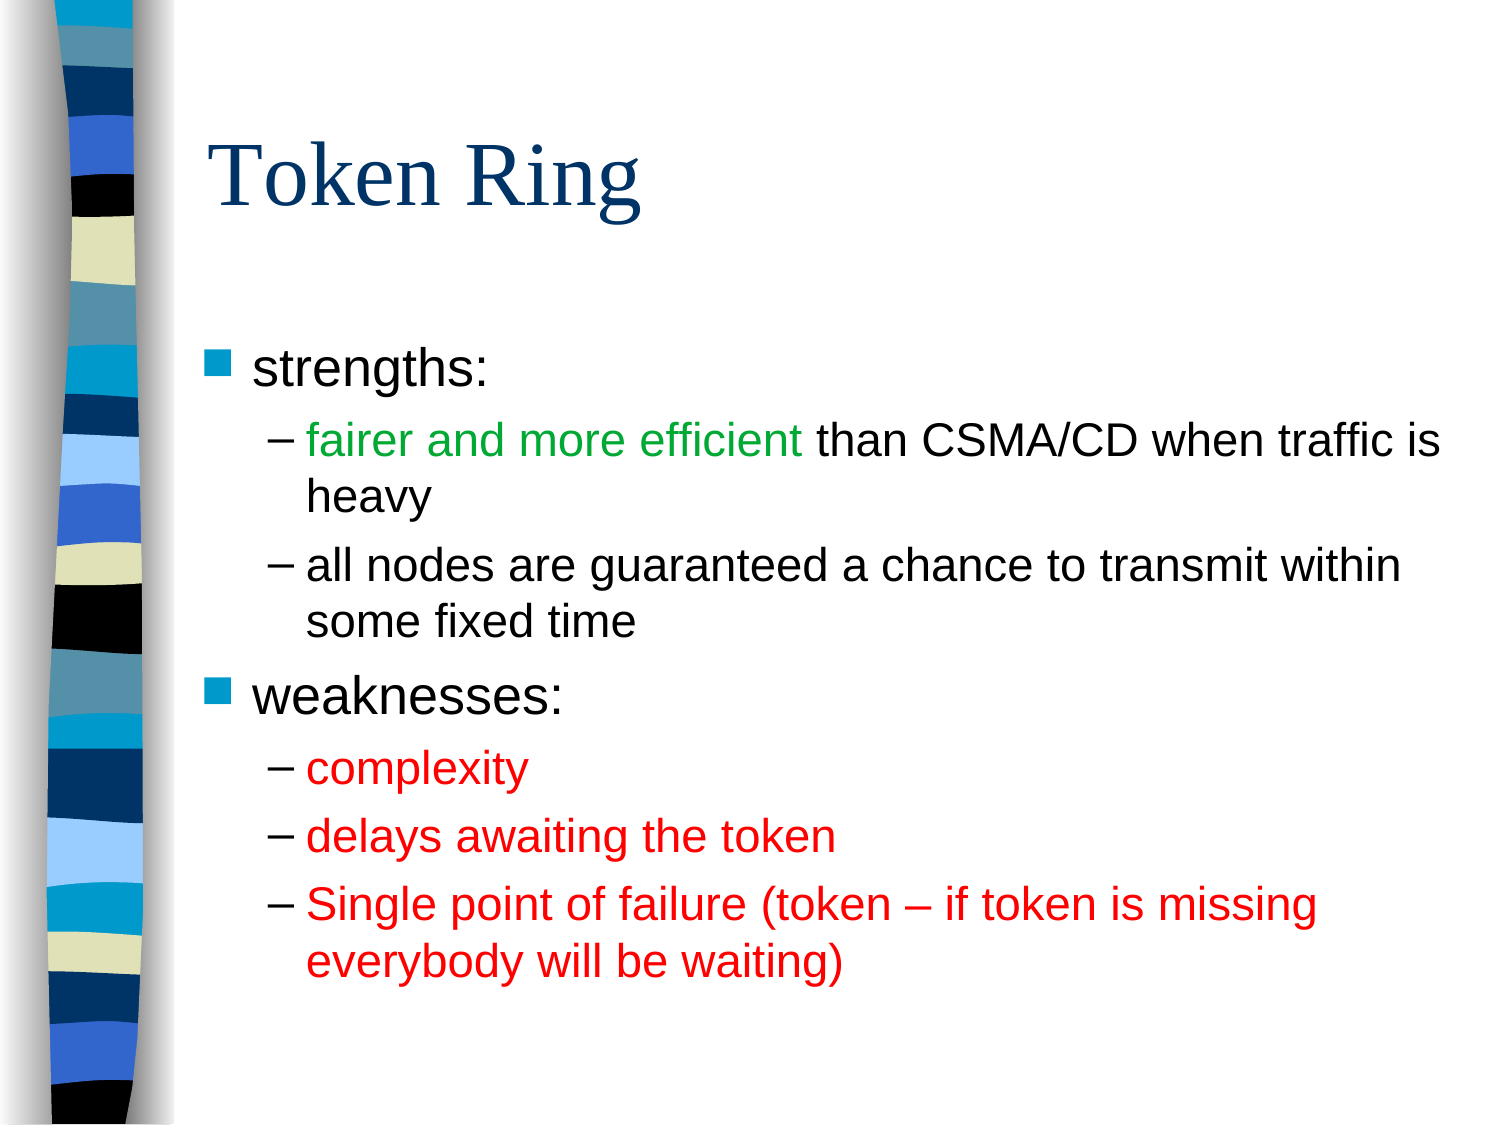

# Token Ring
strengths:
fairer and more efficient than CSMA/CD when traffic is heavy
all nodes are guaranteed a chance to transmit within some fixed time
weaknesses:
complexity
delays awaiting the token
Single point of failure (token – if token is missing everybody will be waiting)